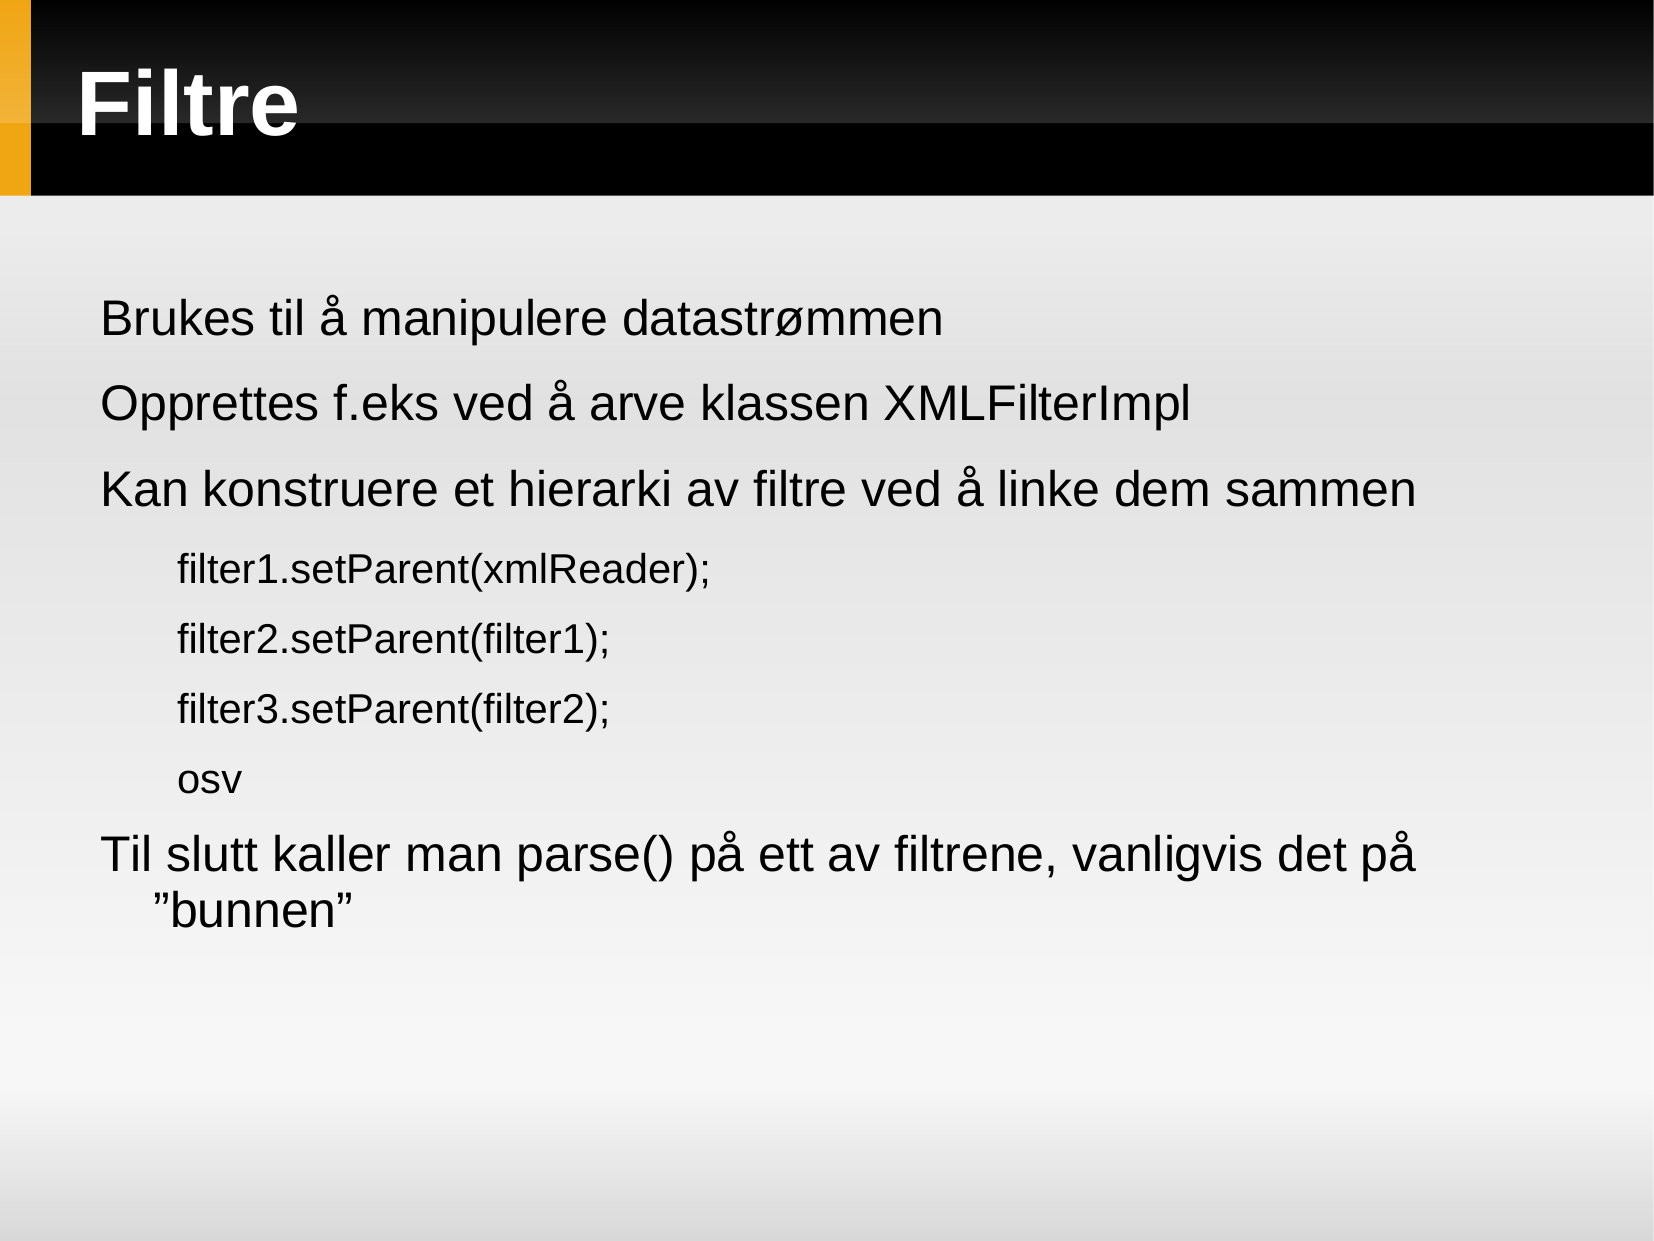

# Filtre
Brukes til å manipulere datastrømmen
Opprettes f.eks ved å arve klassen XMLFilterImpl
Kan konstruere et hierarki av filtre ved å linke dem sammen
filter1.setParent(xmlReader);
filter2.setParent(filter1);
filter3.setParent(filter2);
osv
Til slutt kaller man parse() på ett av filtrene, vanligvis det på ”bunnen”